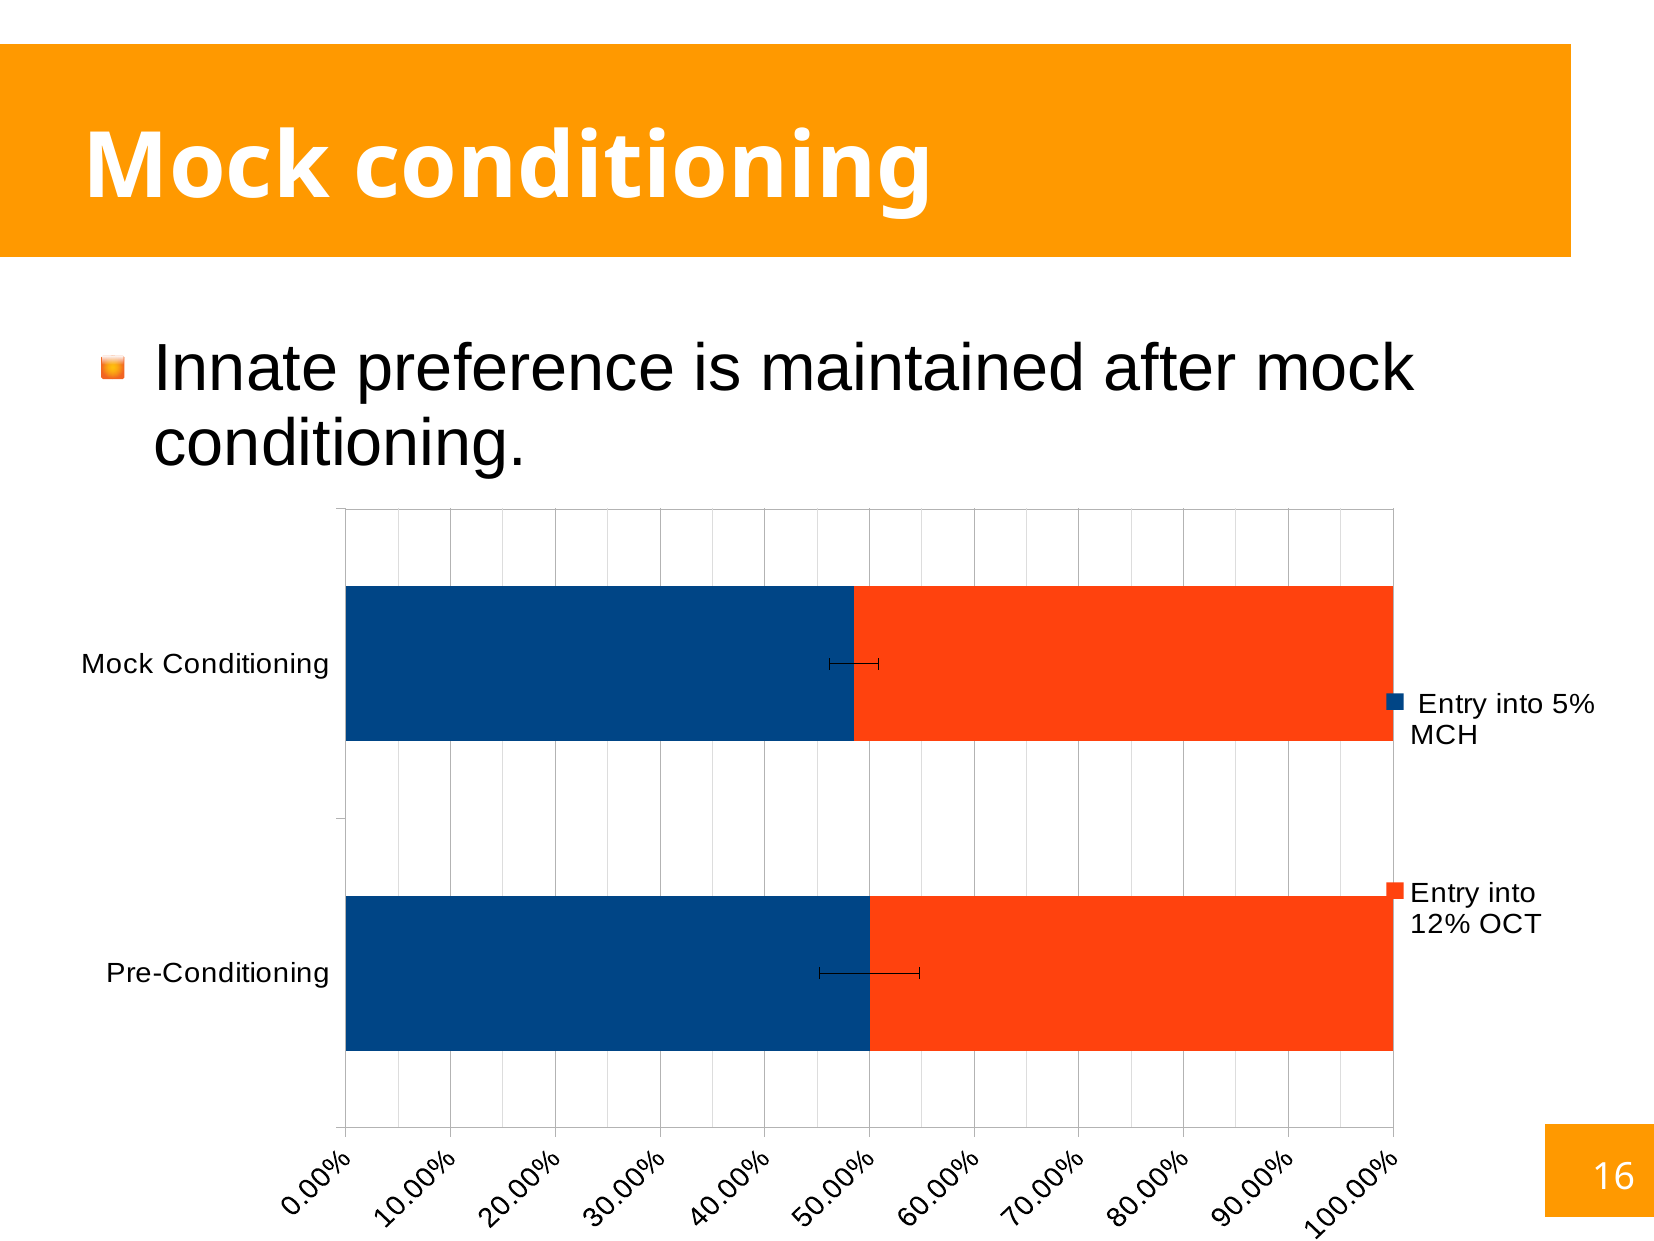

# Mock conditioning
Innate preference is maintained after mock conditioning.
### Chart
| Category | Entry into 5% MCH | Entry into 12% OCT |
|---|---|---|
| Pre-Conditioning | 0.500283446712018 | 0.499716553287982 |
| Mock Conditioning | 0.485014005602241 | 0.514985994397759 |16